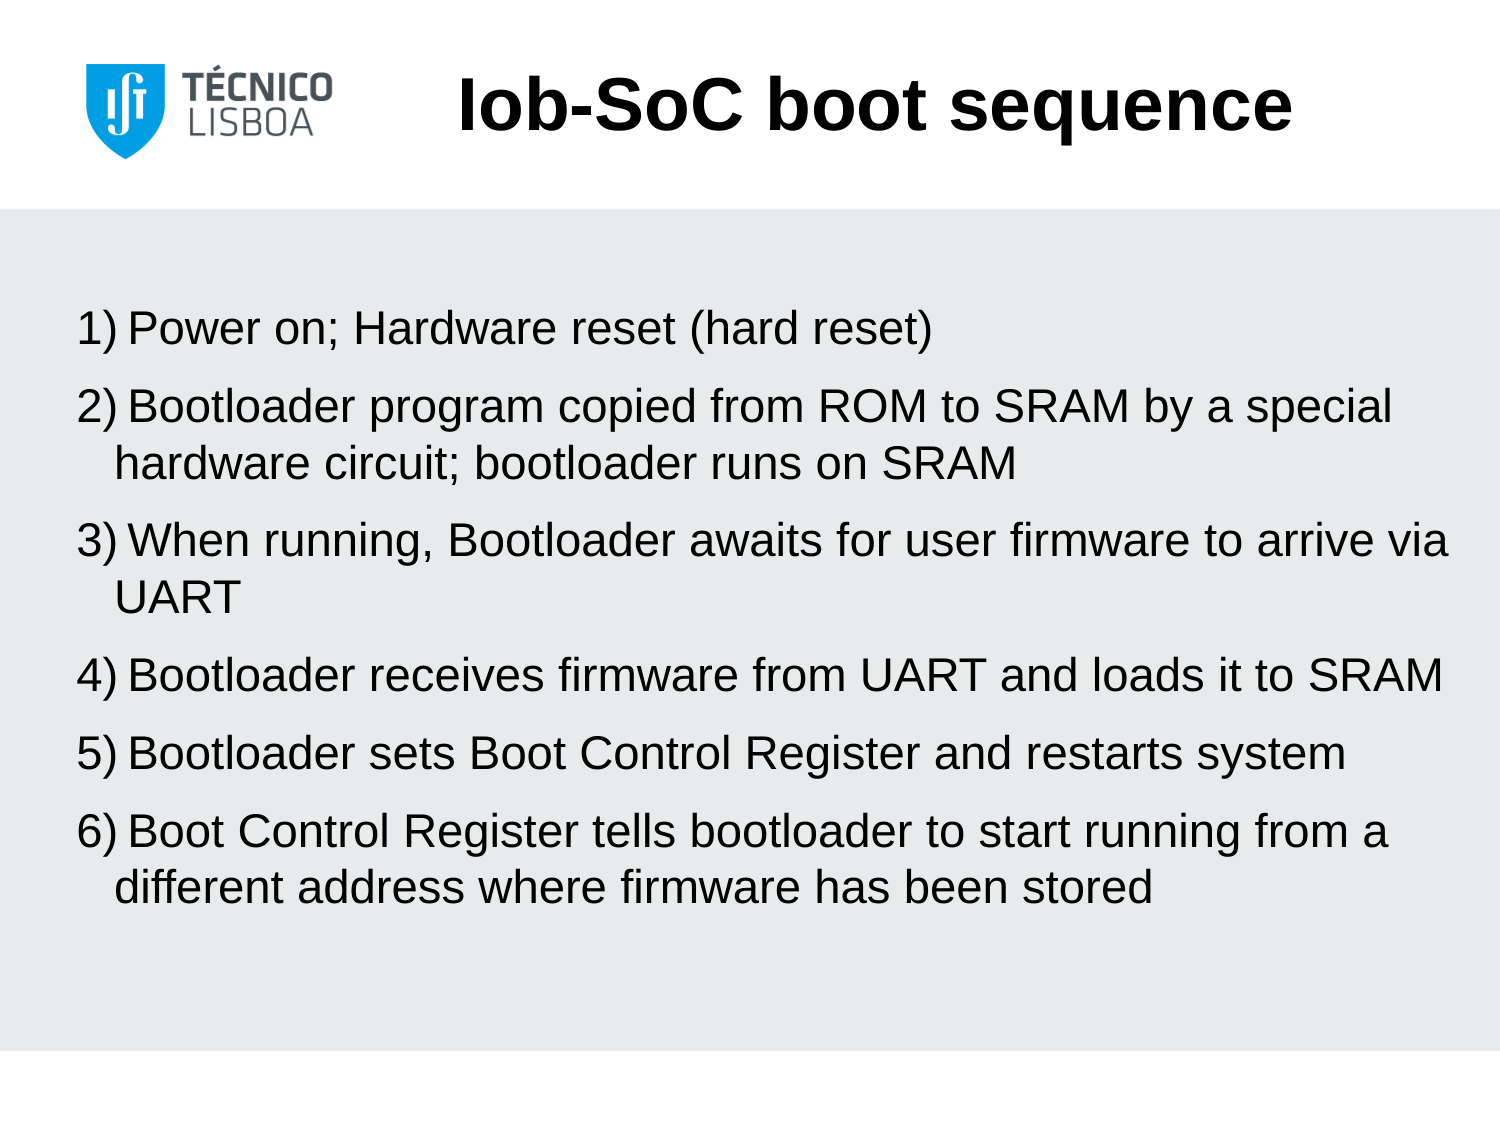

# Iob-SoC boot sequence
 Power on; Hardware reset (hard reset)
 Bootloader program copied from ROM to SRAM by a special hardware circuit; bootloader runs on SRAM
 When running, Bootloader awaits for user firmware to arrive via UART
 Bootloader receives firmware from UART and loads it to SRAM
 Bootloader sets Boot Control Register and restarts system
 Boot Control Register tells bootloader to start running from a different address where firmware has been stored